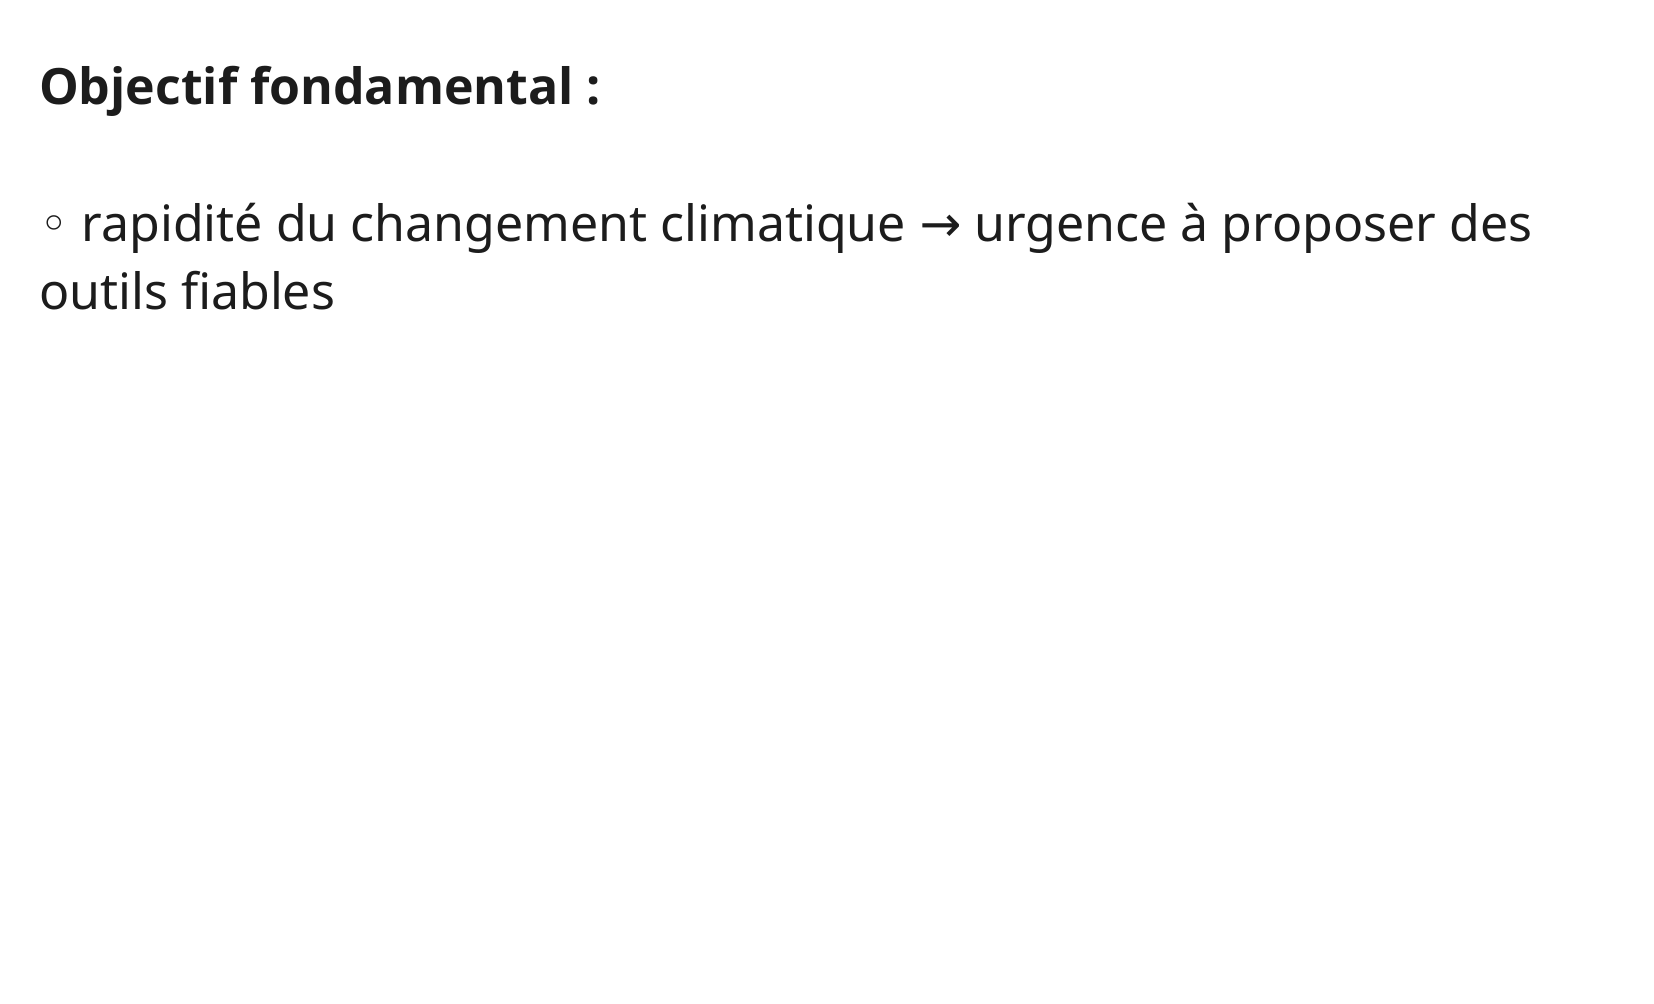

# Objectif fondamental :
◦ rapidité du changement climatique → urgence à proposer des outils fiables